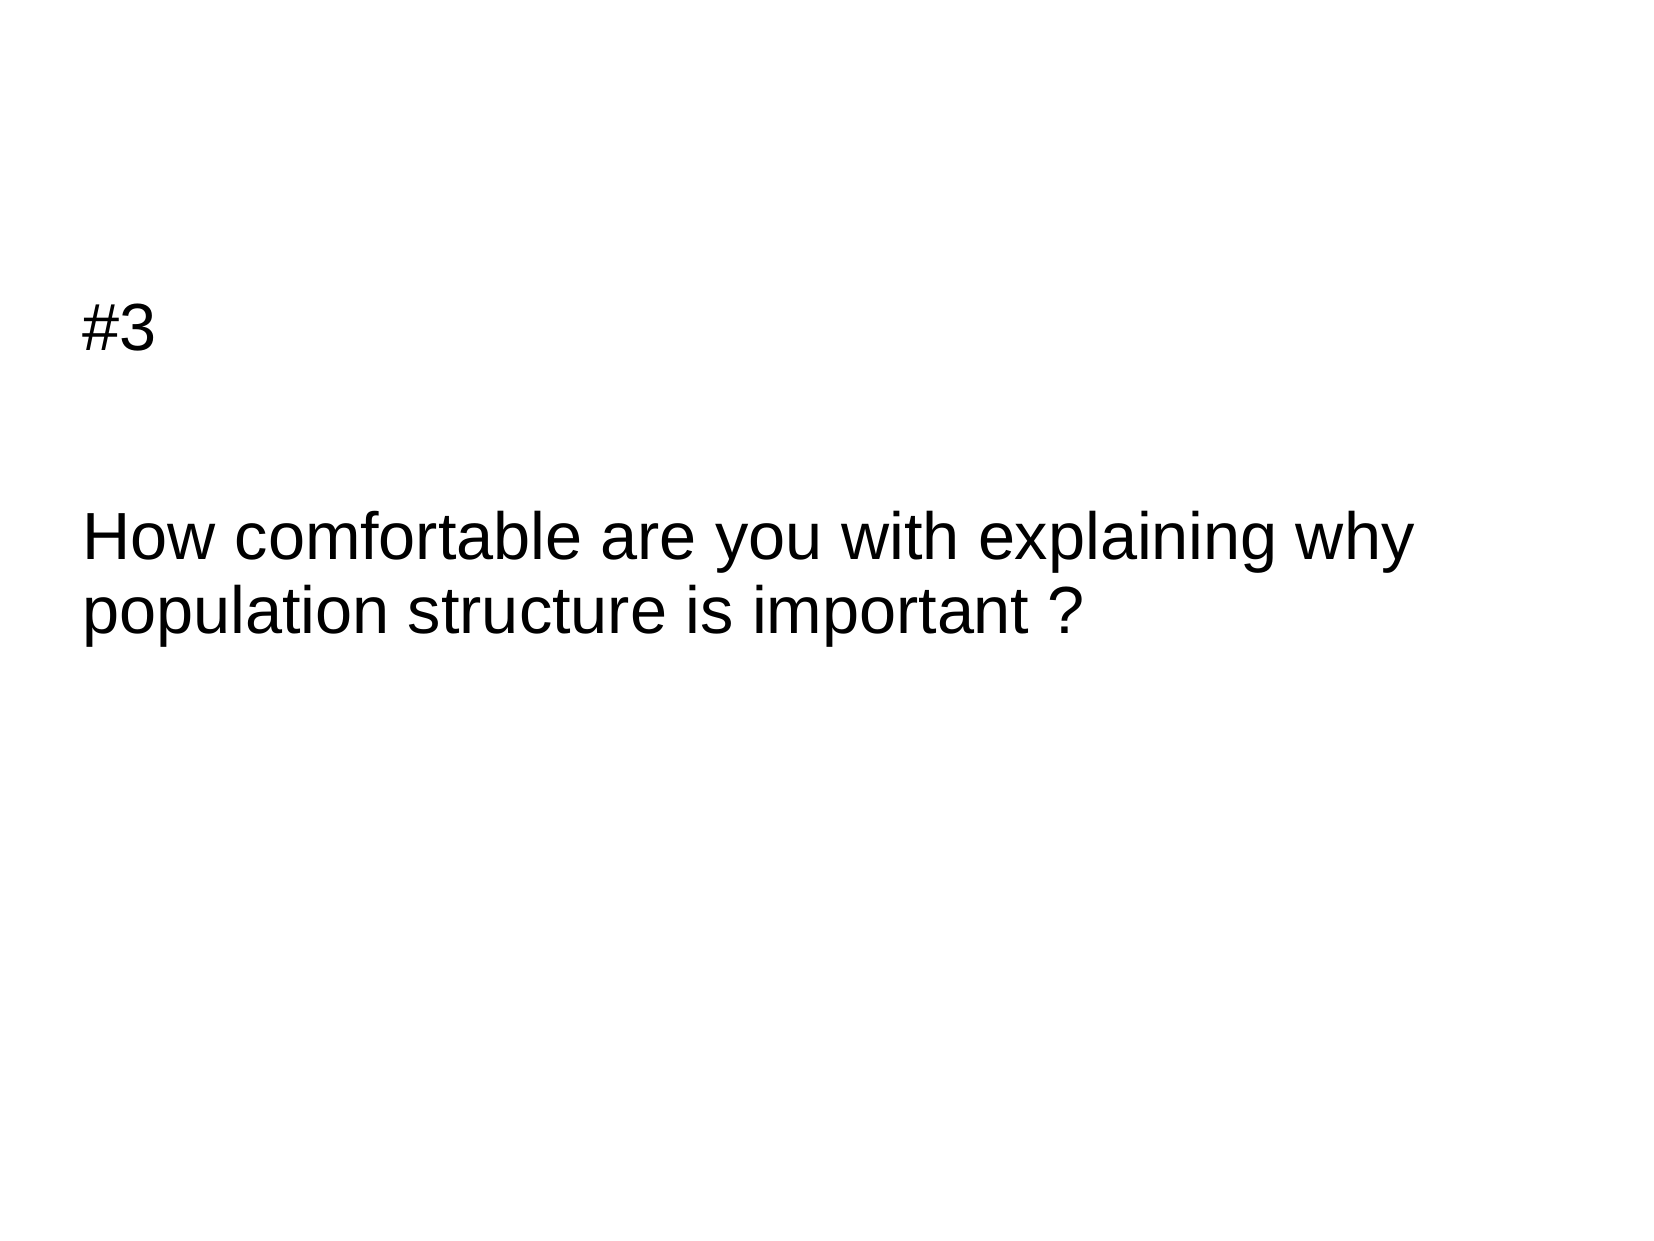

# #3
How comfortable are you with explaining why population structure is important ?